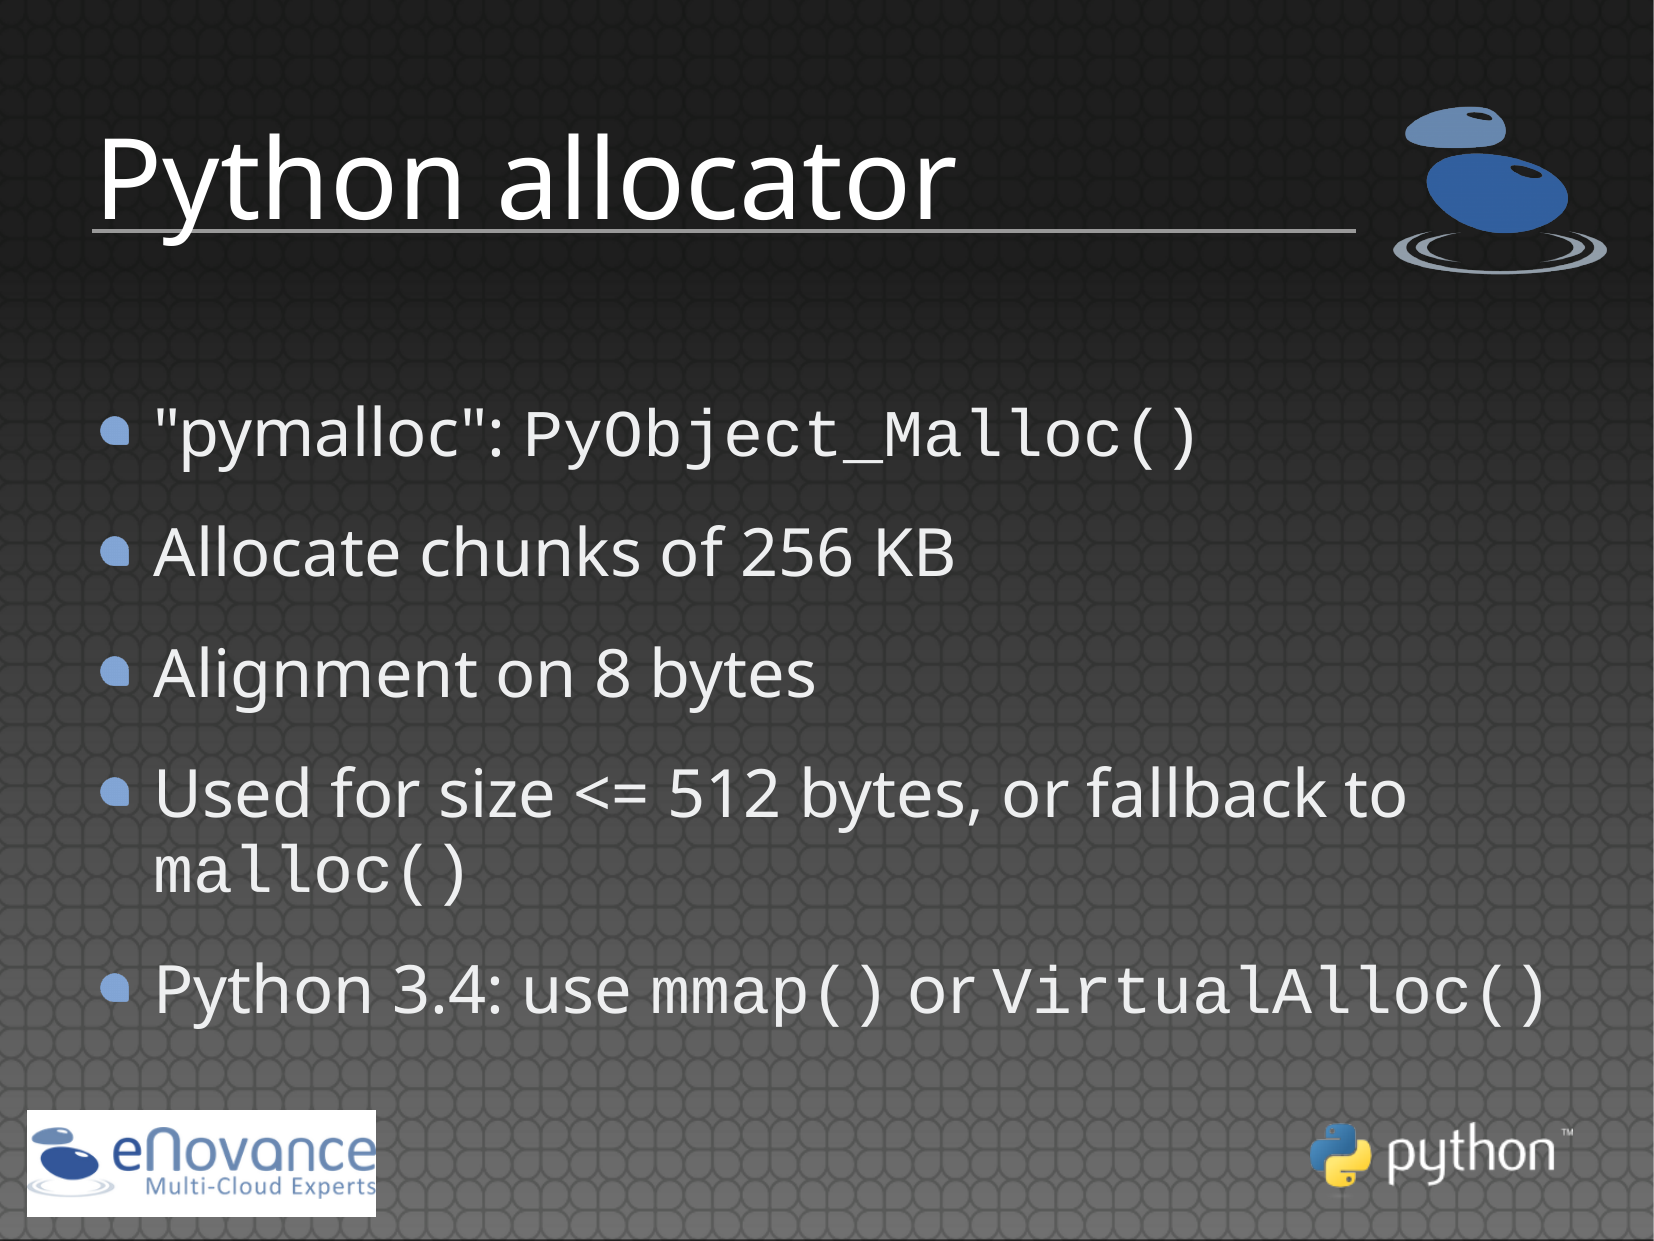

Python allocator
# "pymalloc": PyObject_Malloc()
Allocate chunks of 256 KB
Alignment on 8 bytes
Used for size <= 512 bytes, or fallback to malloc()
Python 3.4: use mmap() or VirtualAlloc()